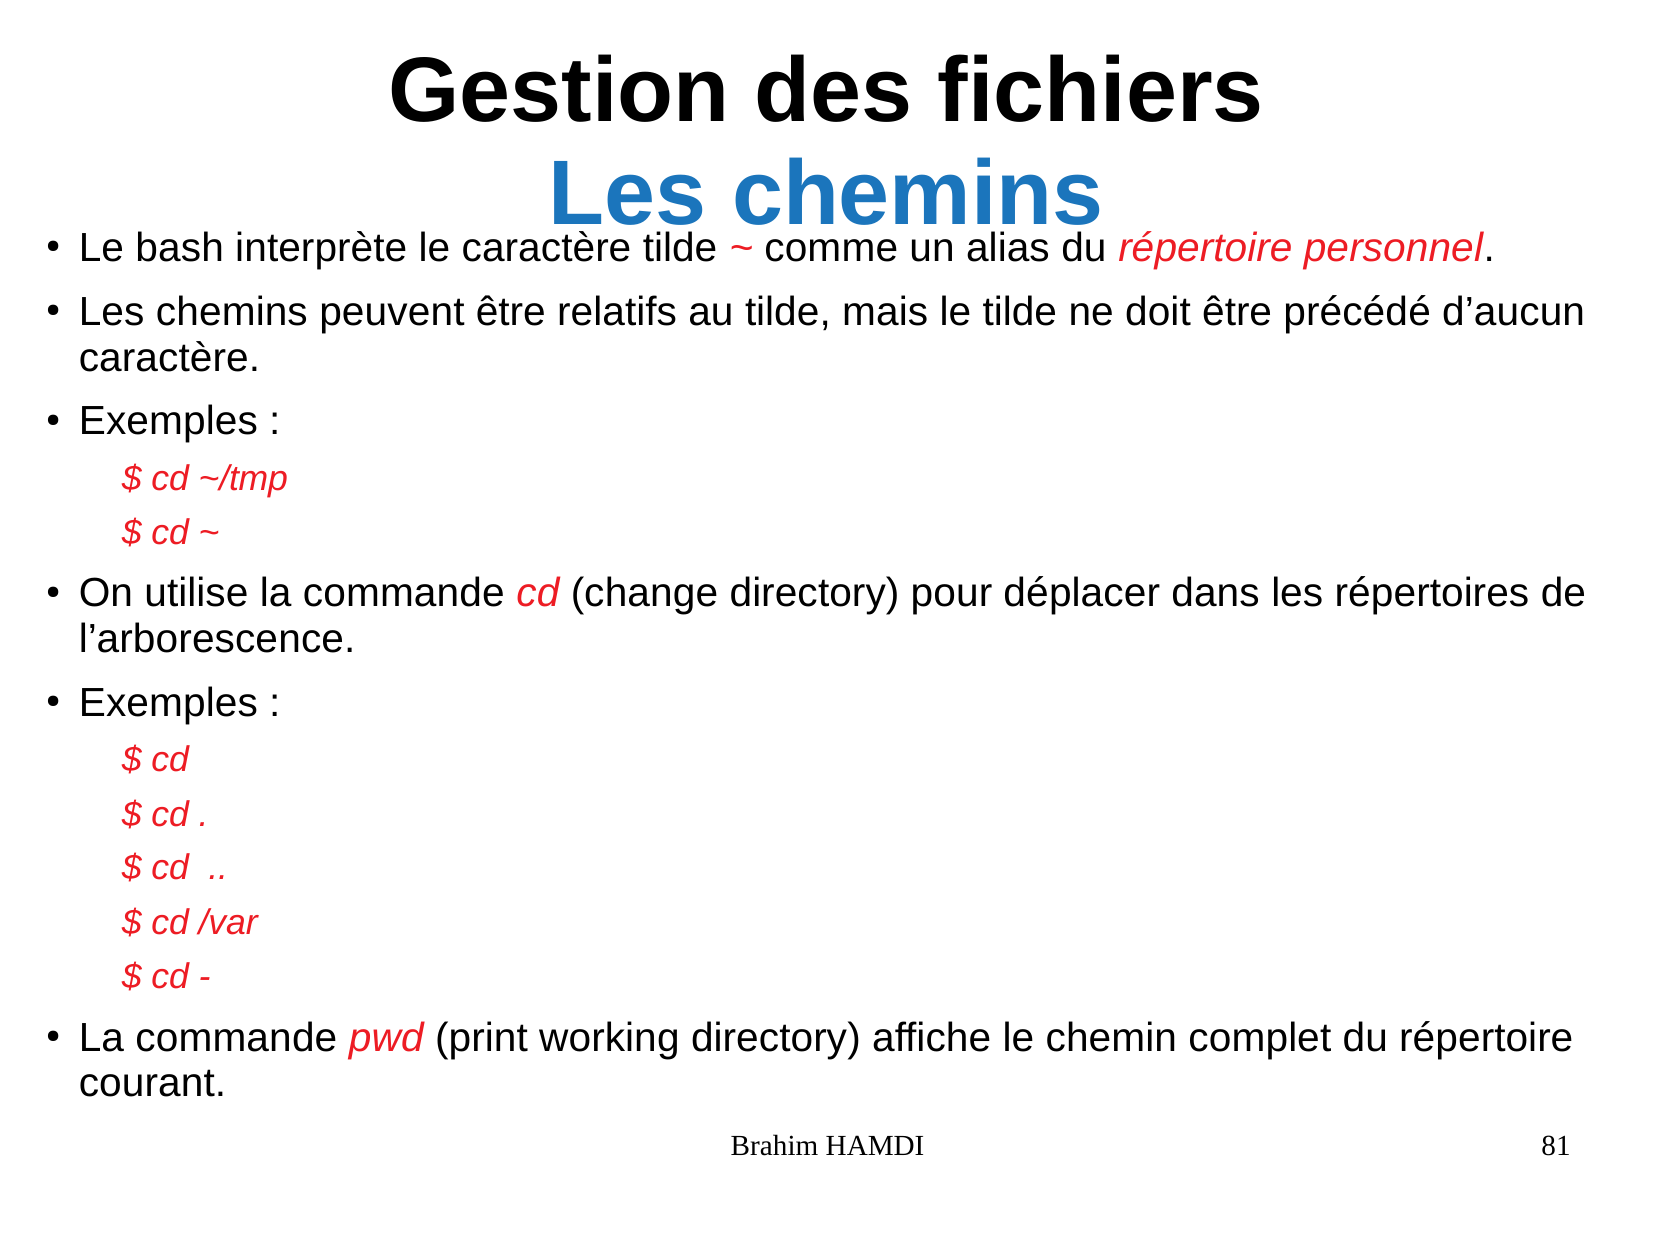

# Gestion des fichiers Les chemins
Le bash interprète le caractère tilde ~ comme un alias du répertoire personnel.
Les chemins peuvent être relatifs au tilde, mais le tilde ne doit être précédé d’aucun caractère.
Exemples :
$ cd ~/tmp
$ cd ~
On utilise la commande cd (change directory) pour déplacer dans les répertoires de l’arborescence.
Exemples :
$ cd
$ cd .
$ cd ..
$ cd /var
$ cd -
La commande pwd (print working directory) affiche le chemin complet du répertoire courant.
Brahim HAMDI
81